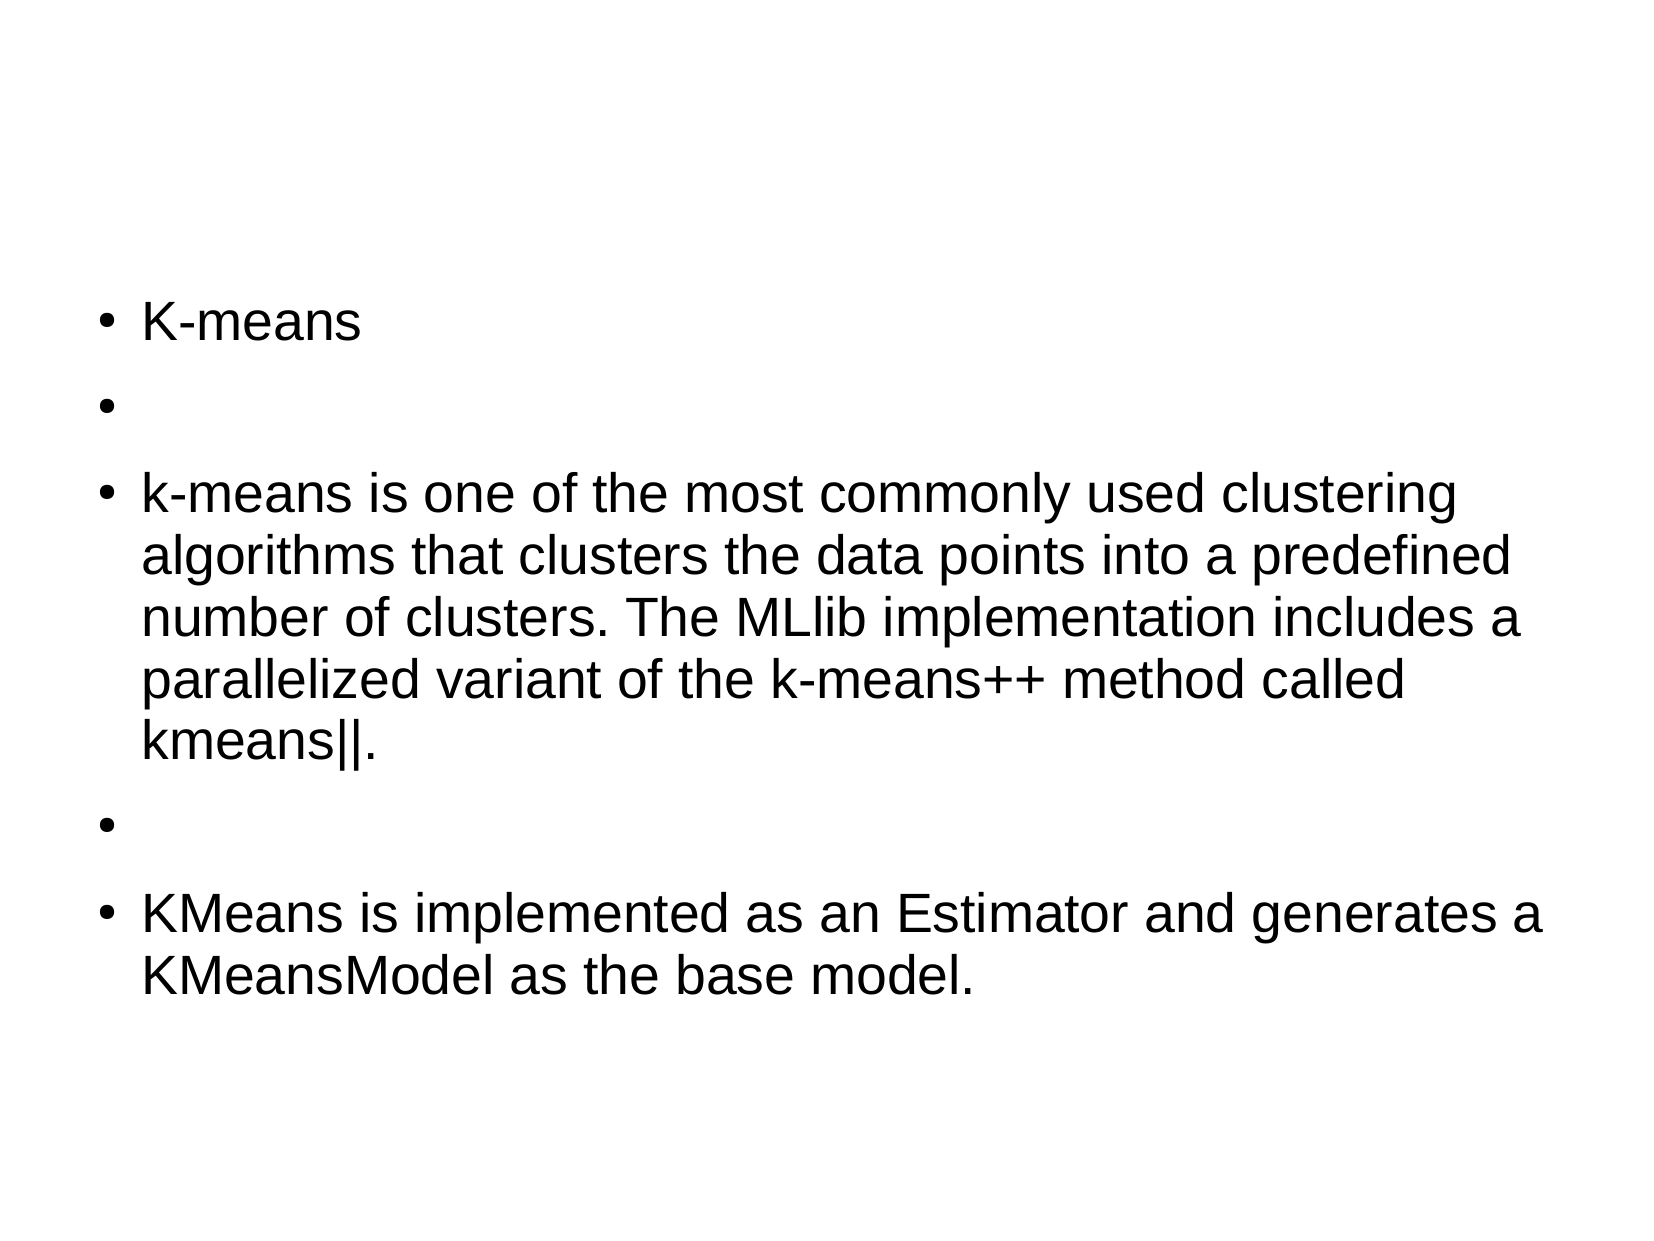

#
K-means
k-means is one of the most commonly used clustering algorithms that clusters the data points into a predefined number of clusters. The MLlib implementation includes a parallelized variant of the k-means++ method called kmeans||.
KMeans is implemented as an Estimator and generates a KMeansModel as the base model.